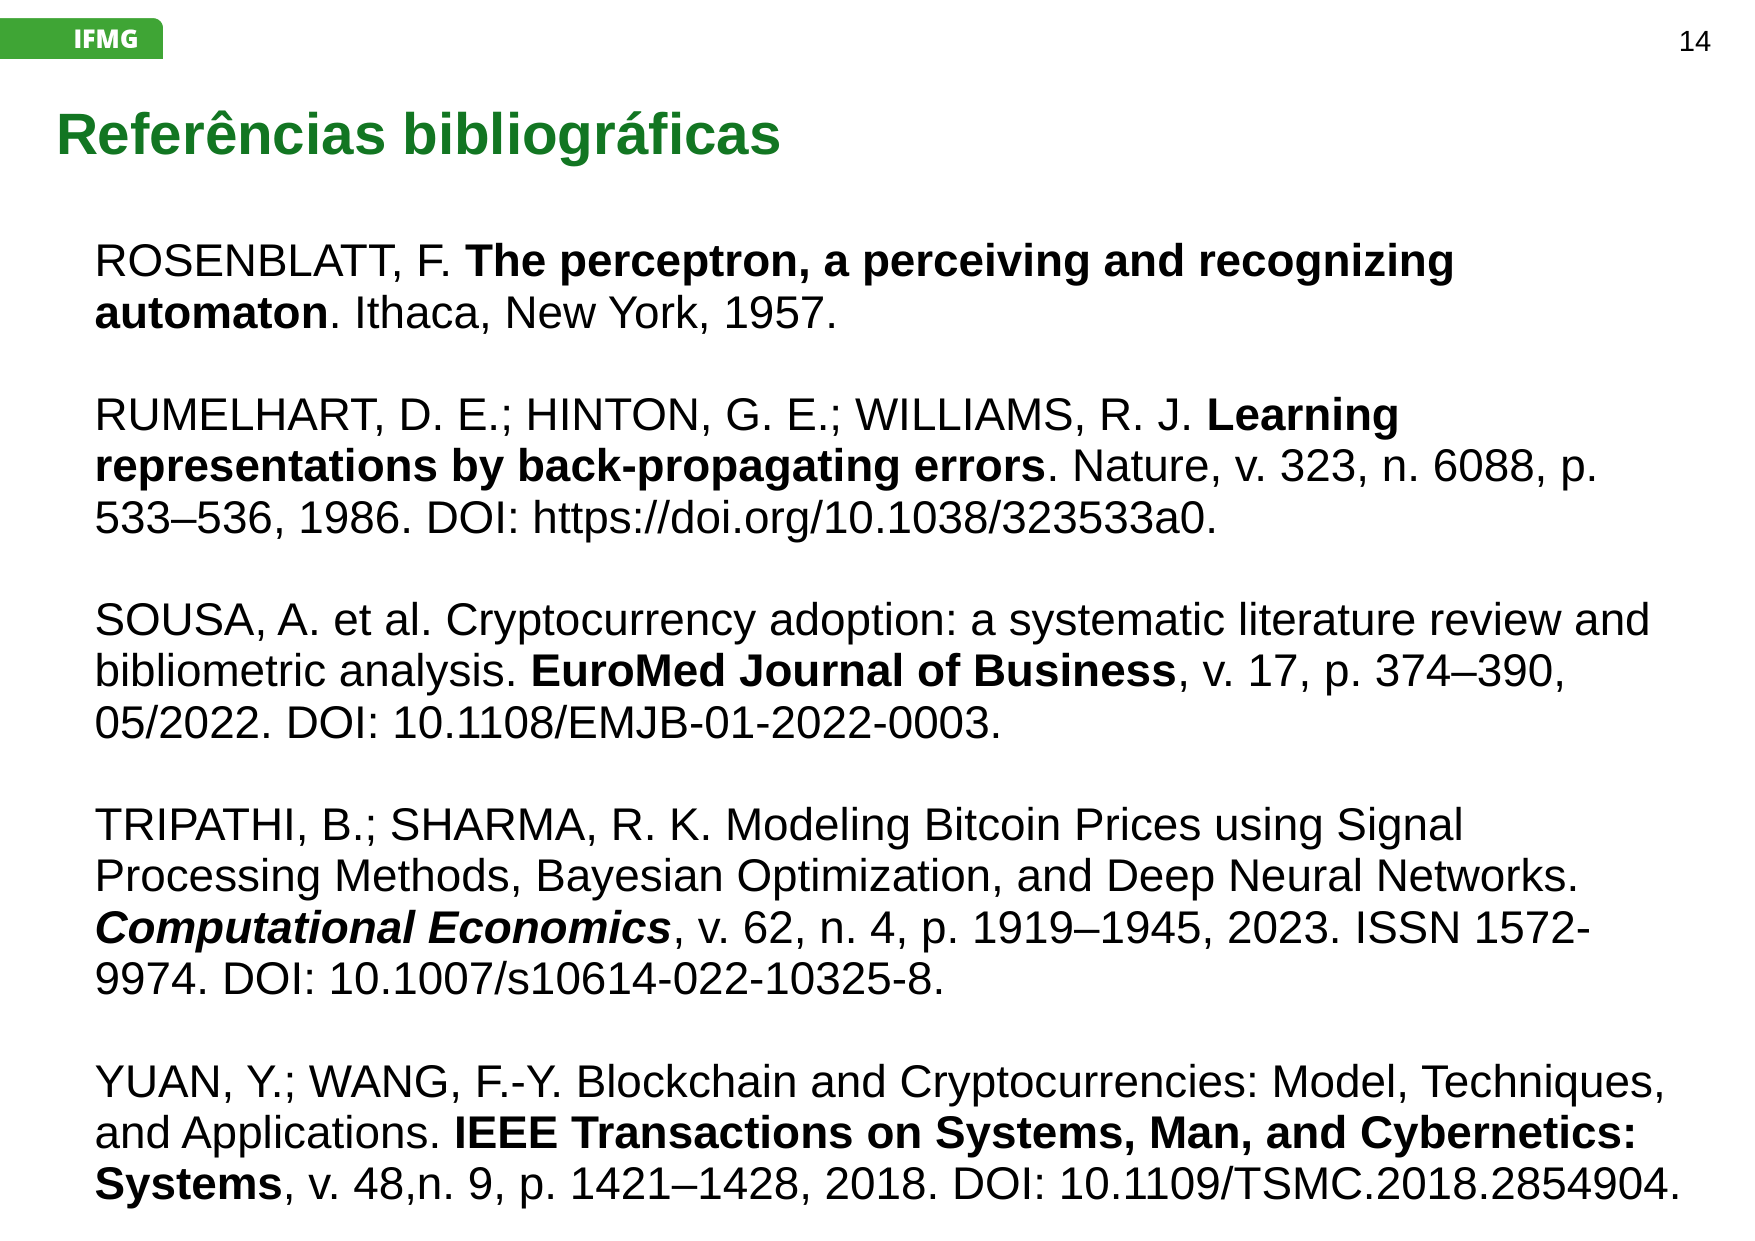

Referências bibliográficas
ROSENBLATT, F. The perceptron, a perceiving and recognizing automaton. Ithaca, New York, 1957.
RUMELHART, D. E.; HINTON, G. E.; WILLIAMS, R. J. Learning representations by back-propagating errors. Nature, v. 323, n. 6088, p. 533–536, 1986. DOI: https://doi.org/10.1038/323533a0.
SOUSA, A. et al. Cryptocurrency adoption: a systematic literature review and bibliometric analysis. EuroMed Journal of Business, v. 17, p. 374–390, 05/2022. DOI: 10.1108/EMJB-01-2022-0003.
TRIPATHI, B.; SHARMA, R. K. Modeling Bitcoin Prices using Signal Processing Methods, Bayesian Optimization, and Deep Neural Networks. Computational Economics, v. 62, n. 4, p. 1919–1945, 2023. ISSN 1572-9974. DOI: 10.1007/s10614-022-10325-8.
YUAN, Y.; WANG, F.-Y. Blockchain and Cryptocurrencies: Model, Techniques, and Applications. IEEE Transactions on Systems, Man, and Cybernetics: Systems, v. 48,n. 9, p. 1421–1428, 2018. DOI: 10.1109/TSMC.2018.2854904.